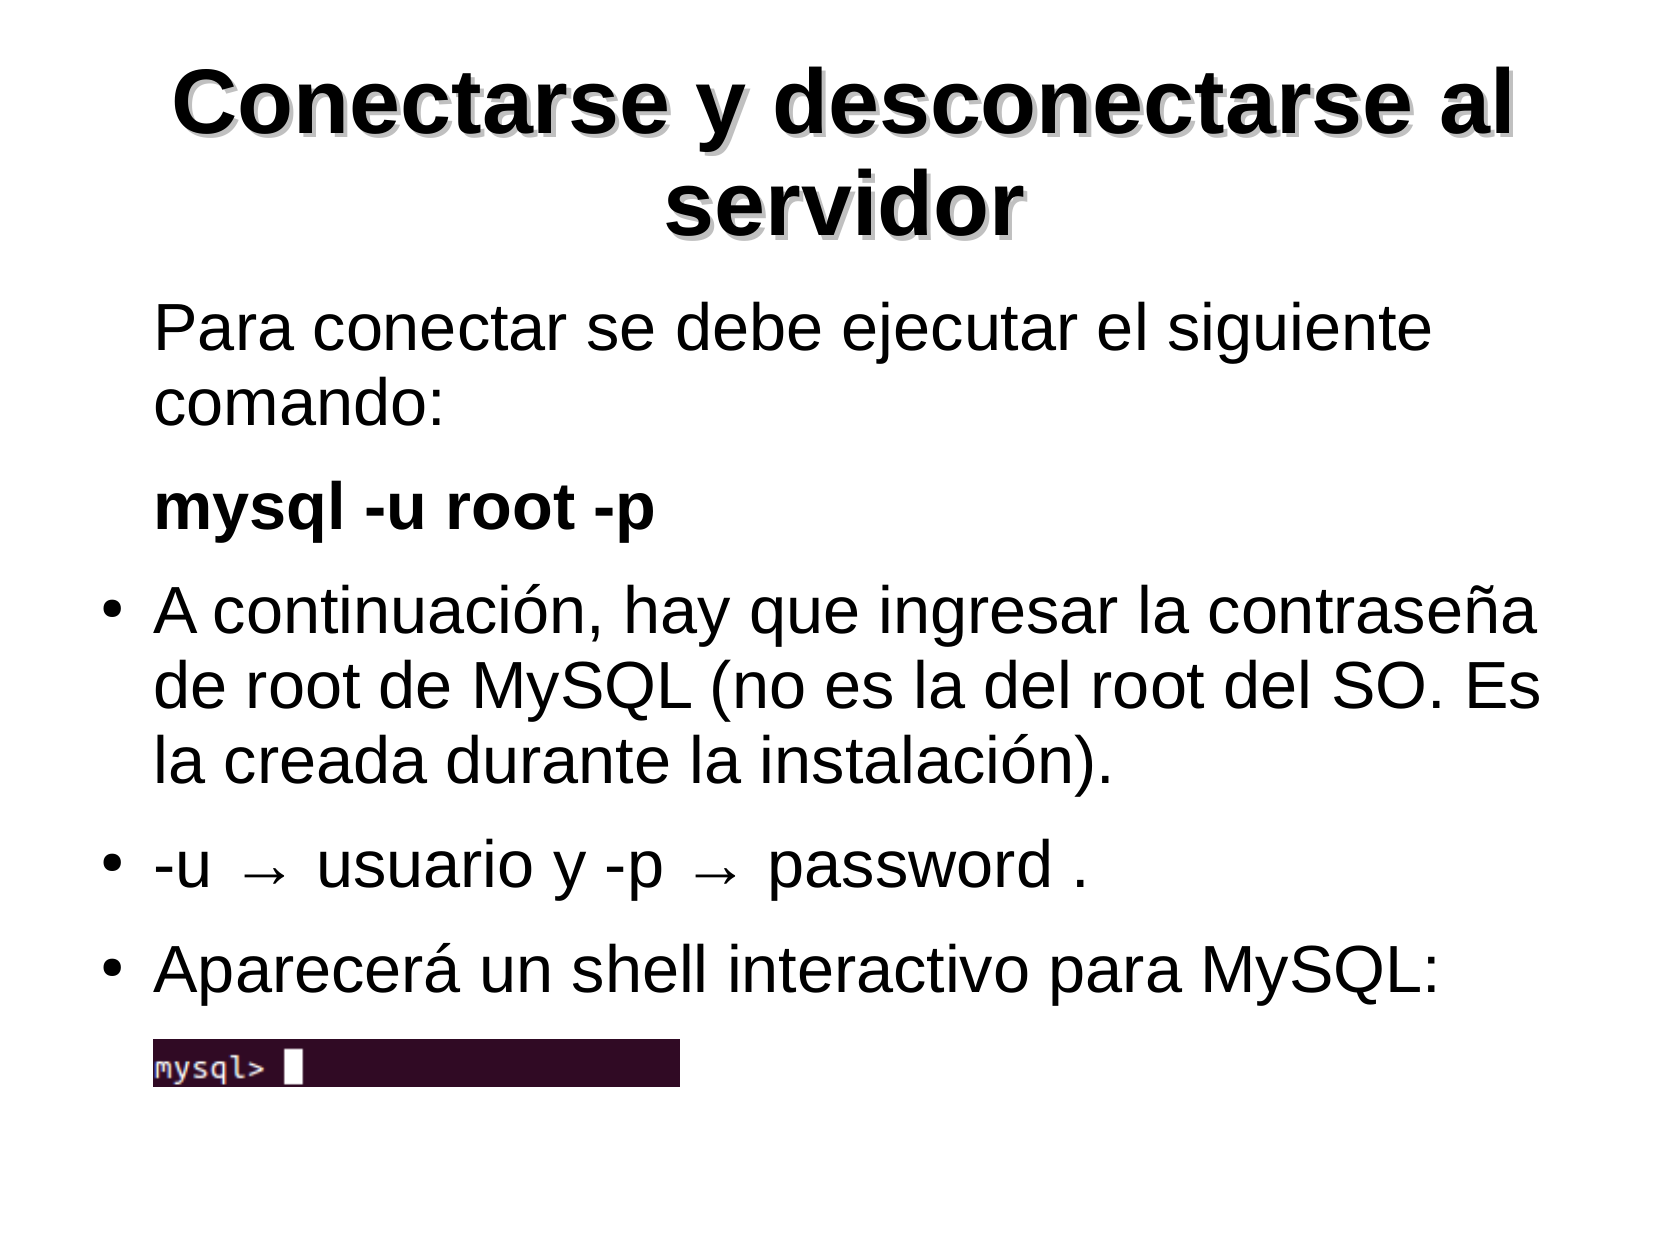

# Conectarse y desconectarse al servidor
Para conectar se debe ejecutar el siguiente comando:
mysql -u root -p
A continuación, hay que ingresar la contraseña de root de MySQL (no es la del root del SO. Es la creada durante la instalación).
-u → usuario y -p → password .
Aparecerá un shell interactivo para MySQL: